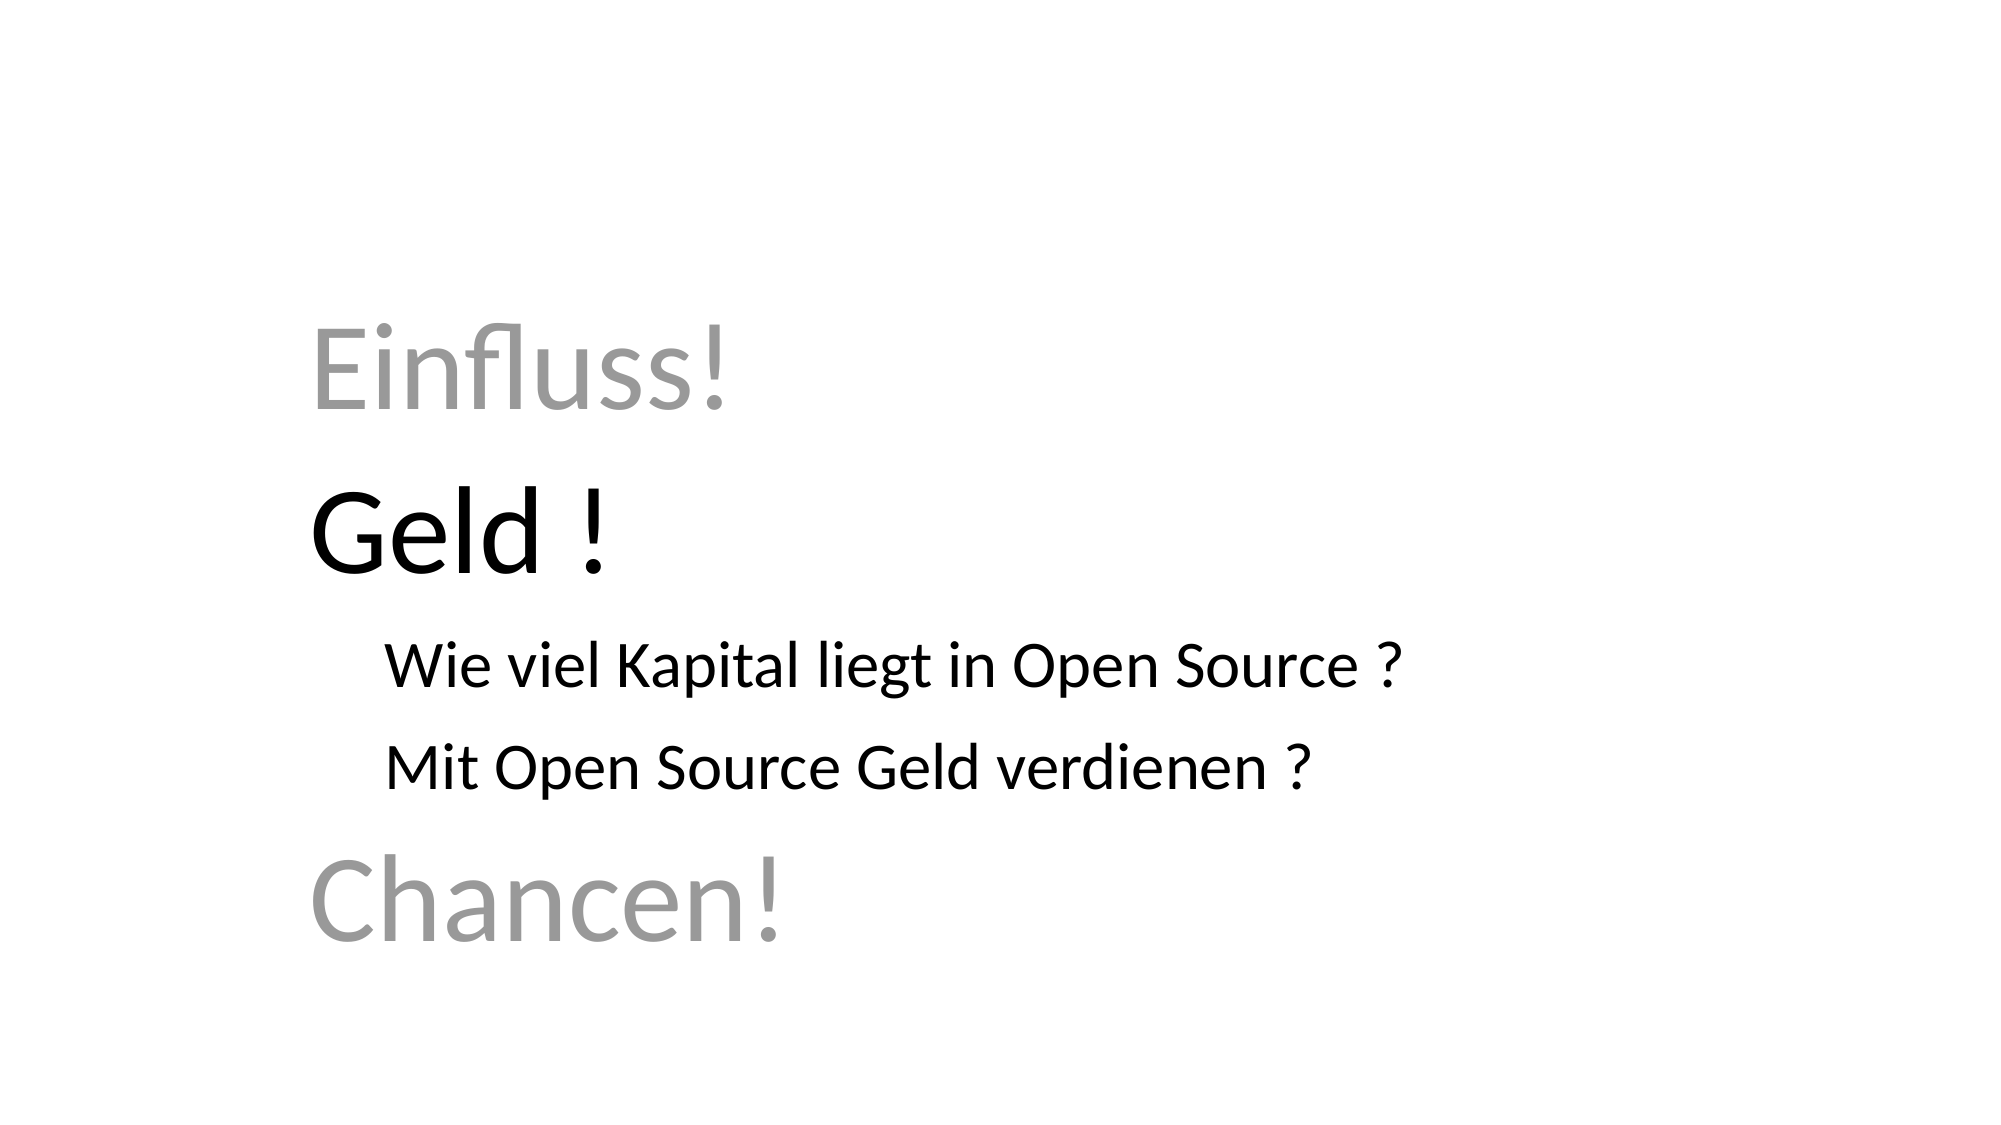

# Einfluss!
Geld !
 Wie viel Kapital liegt in Open Source ?
 Mit Open Source Geld verdienen ?
Chancen!